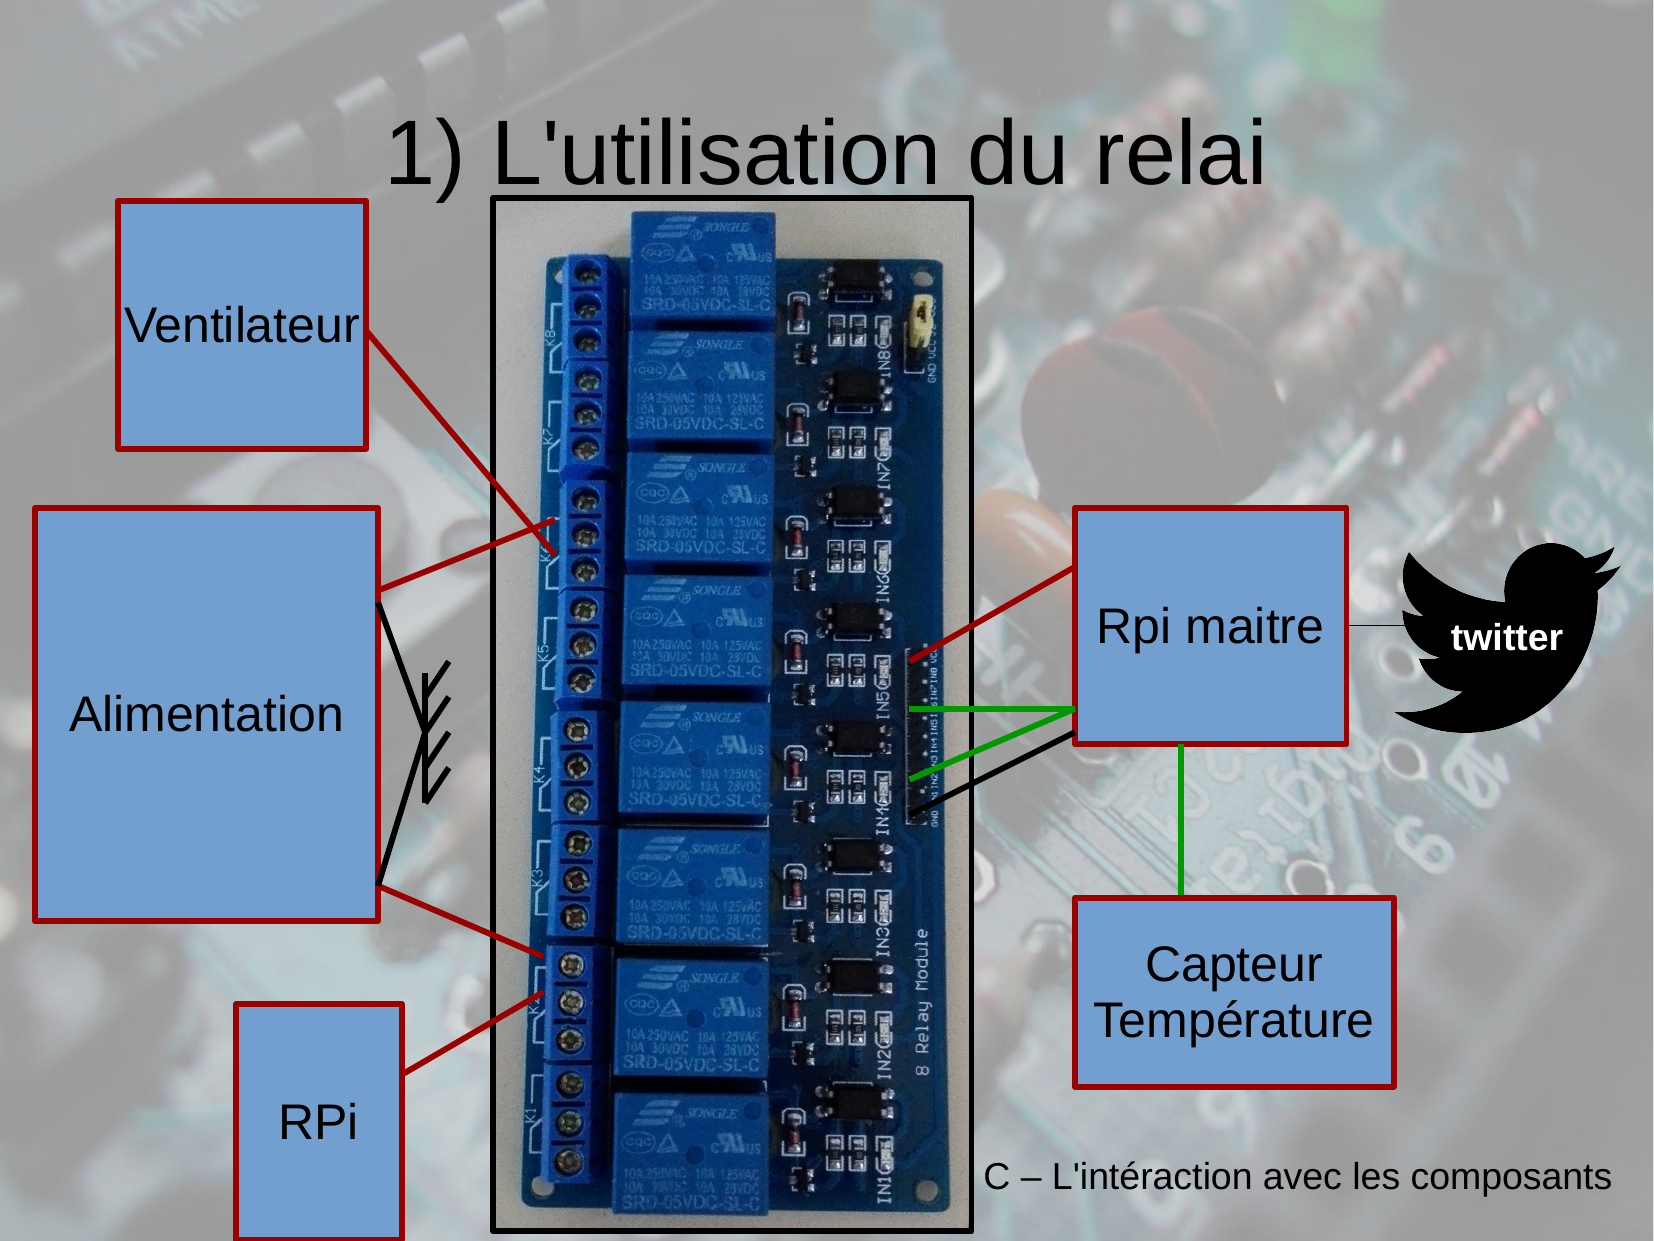

# 1) L'utilisation du relai
Ventilateur
Alimentation
Rpi maitre
twitter
Capteur
Température
RPi
C – L'intéraction avec les composants